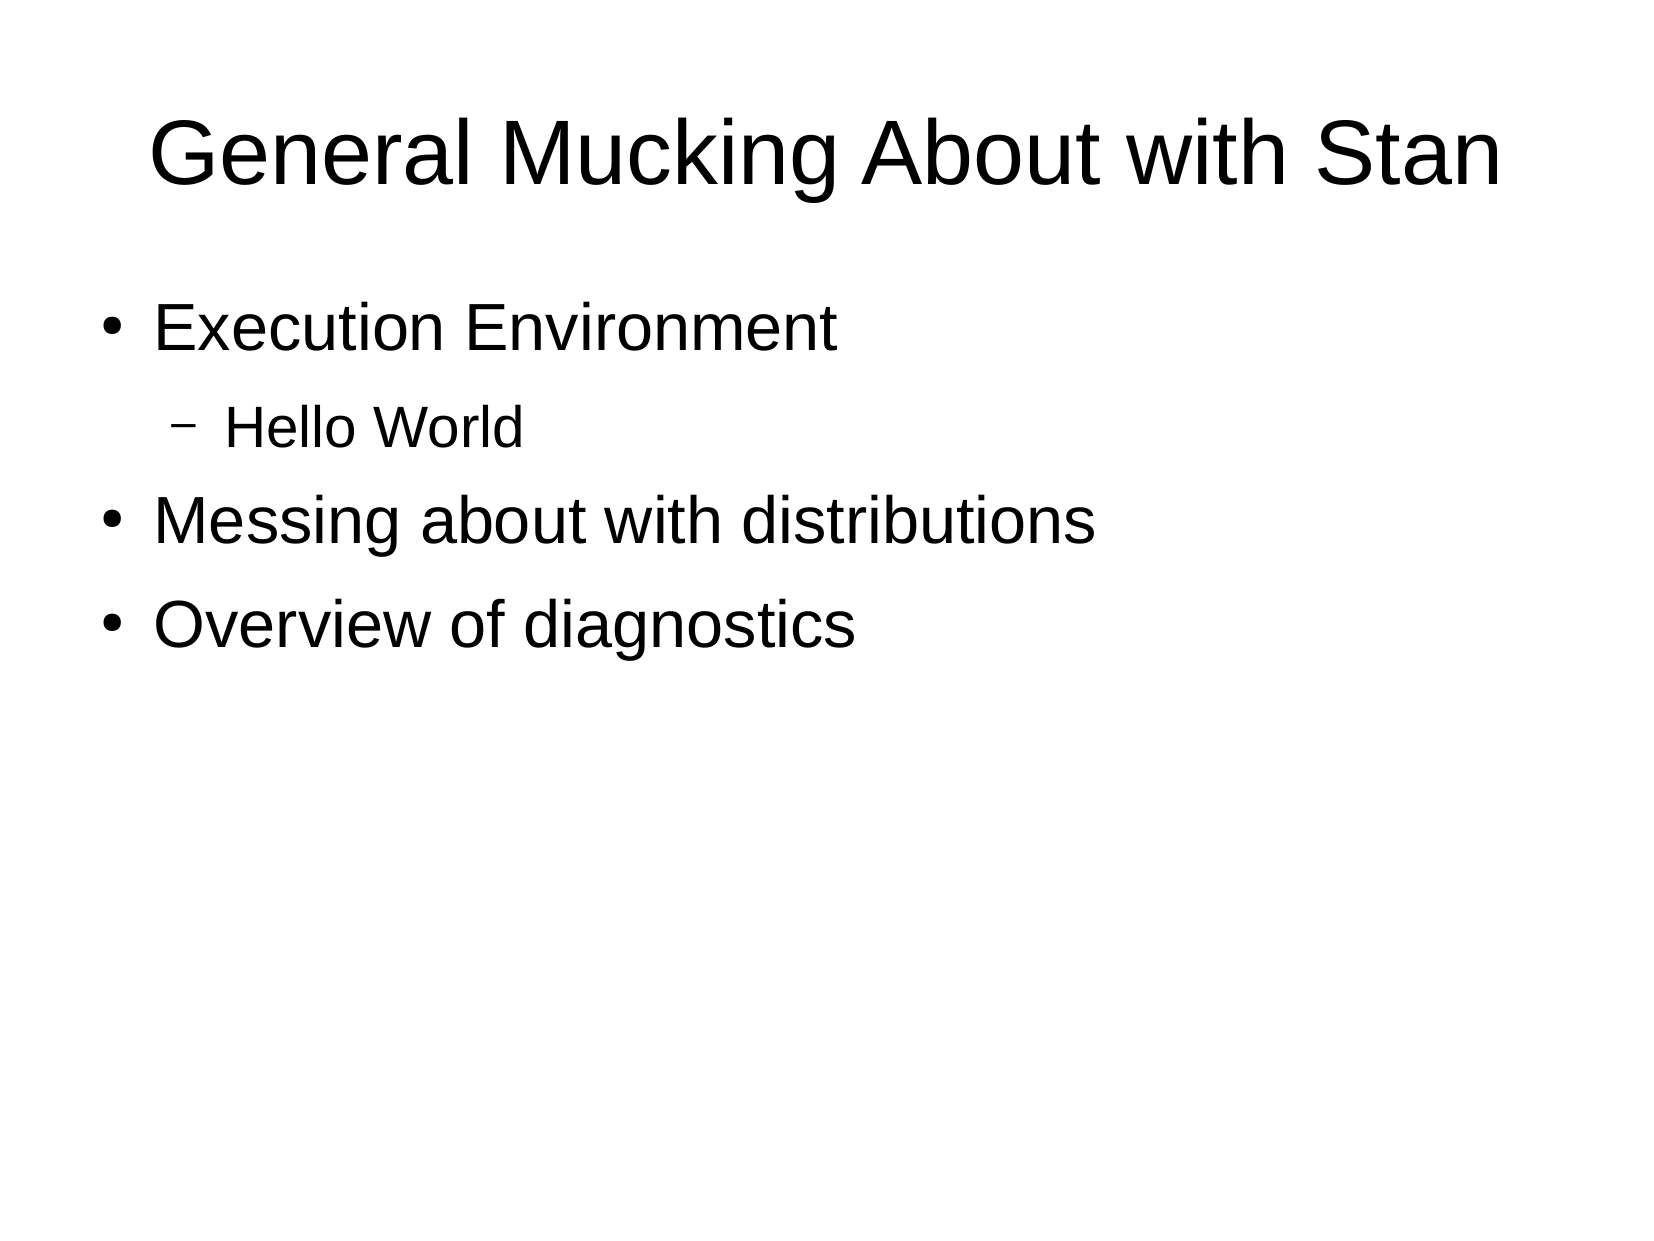

# General Mucking About with Stan
Execution Environment
Hello World
Messing about with distributions
Overview of diagnostics